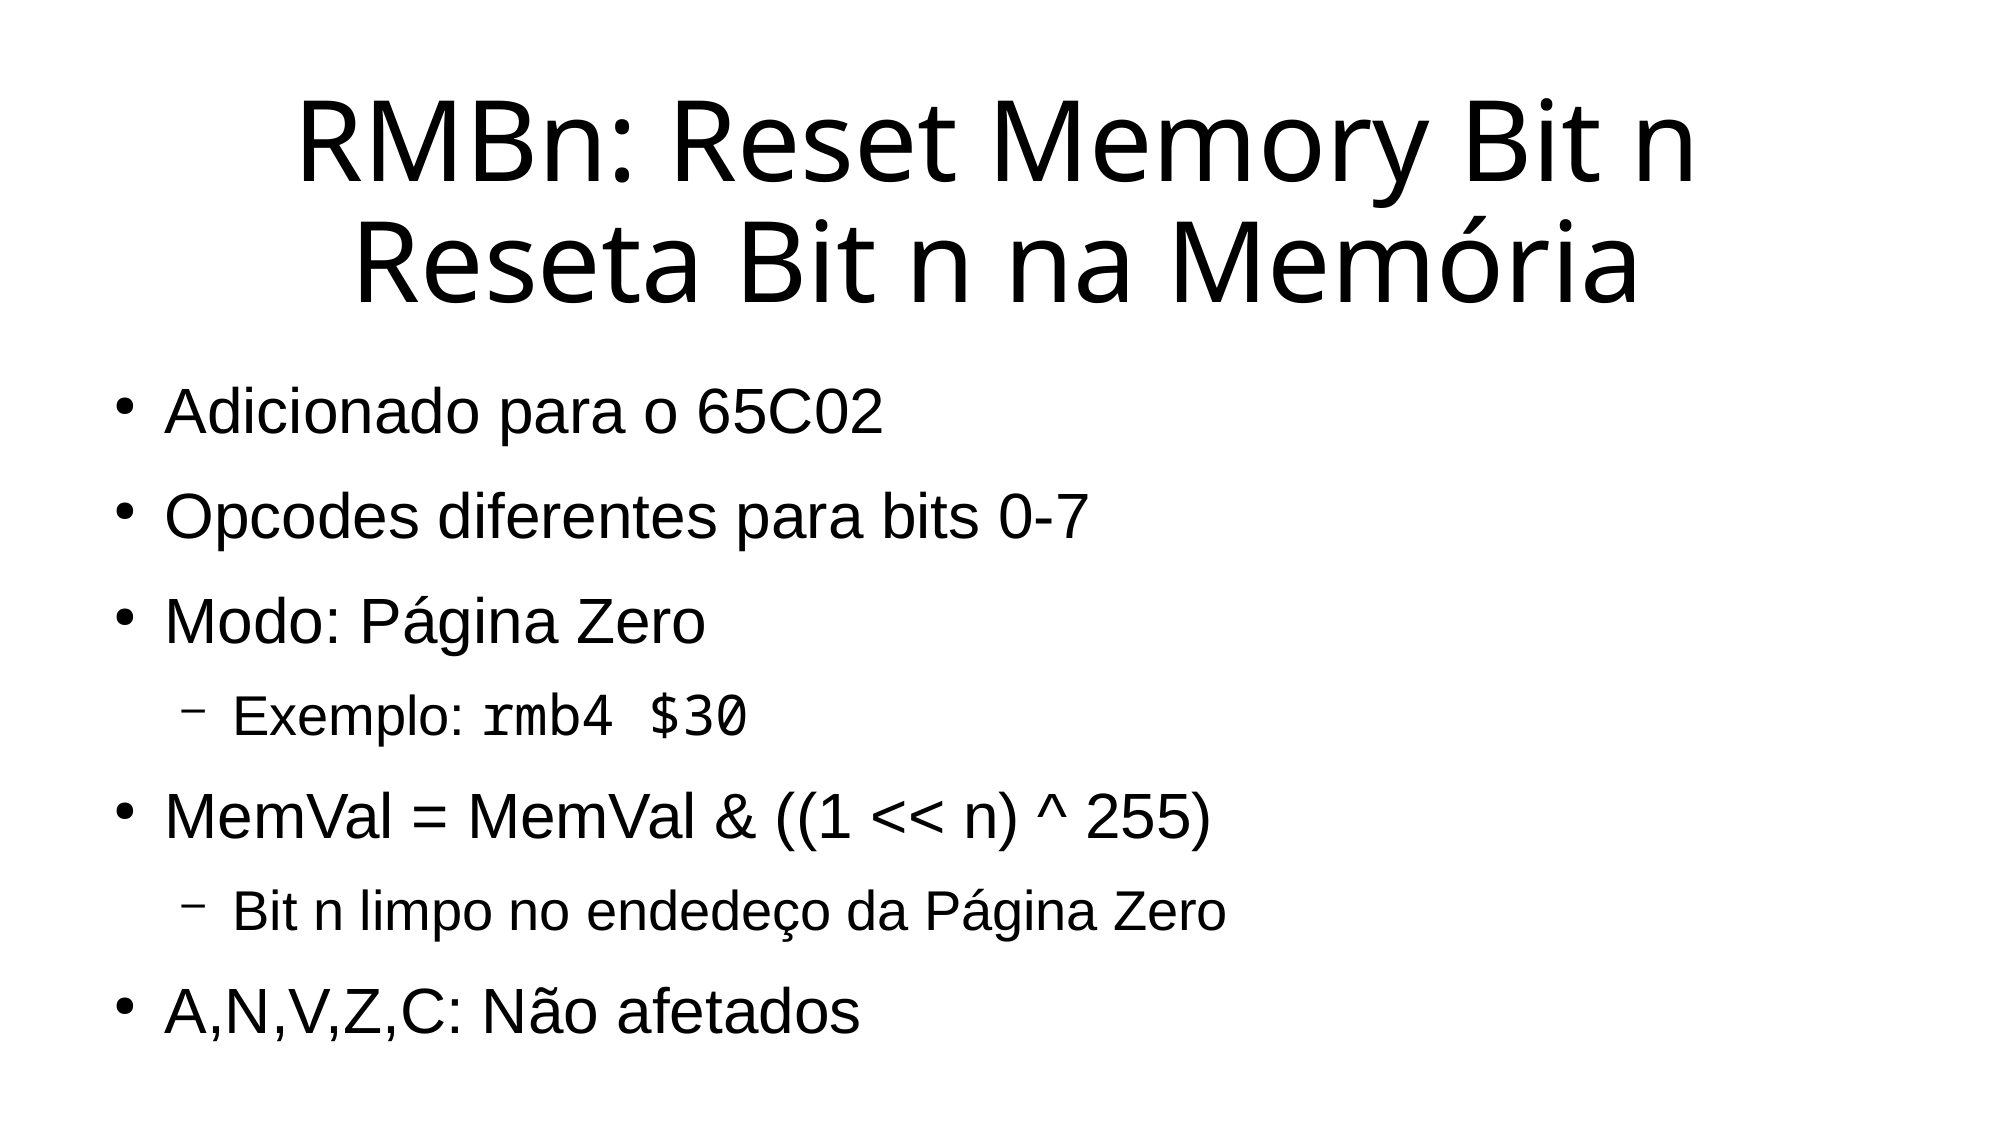

RMBn: Reset Memory Bit n
Reseta Bit n na Memória
# Adicionado para o 65C02
Opcodes diferentes para bits 0-7
Modo: Página Zero
Exemplo: rmb4 $30
MemVal = MemVal & ((1 << n) ^ 255)
Bit n limpo no endedeço da Página Zero
A,N,V,Z,C: Não afetados